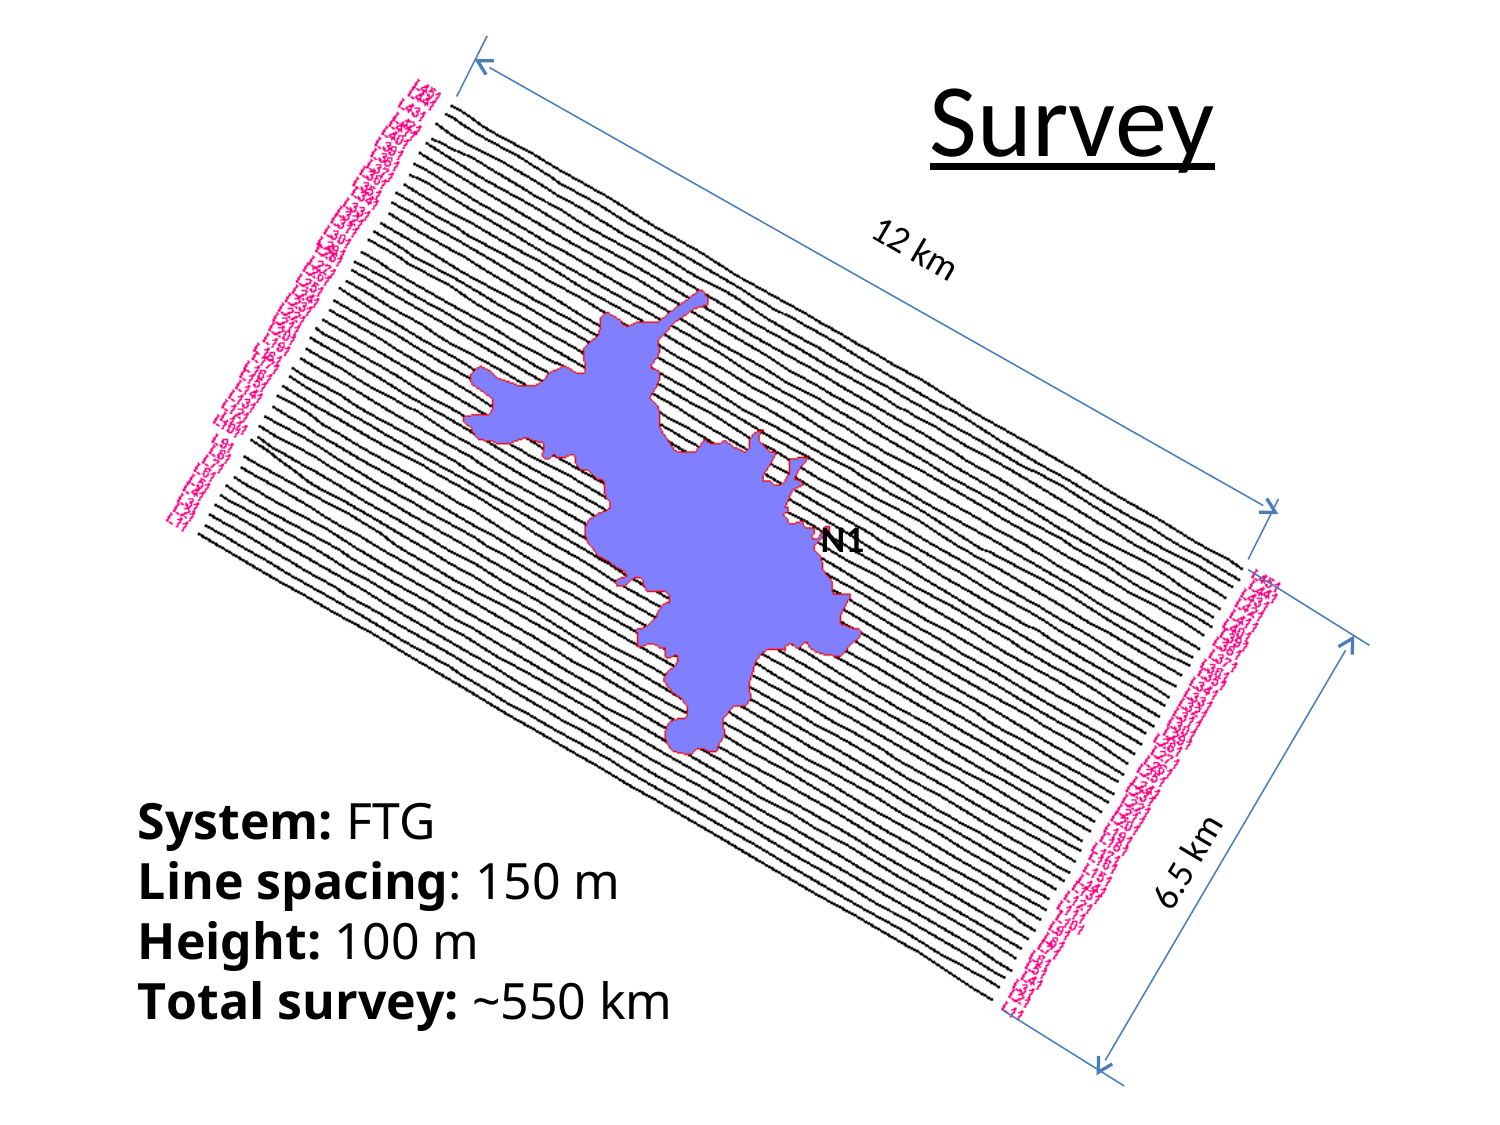

12 km
6.5 km
Survey
N1
System: FTG
Line spacing: 150 m
Height: 100 m
Total survey: ~550 km